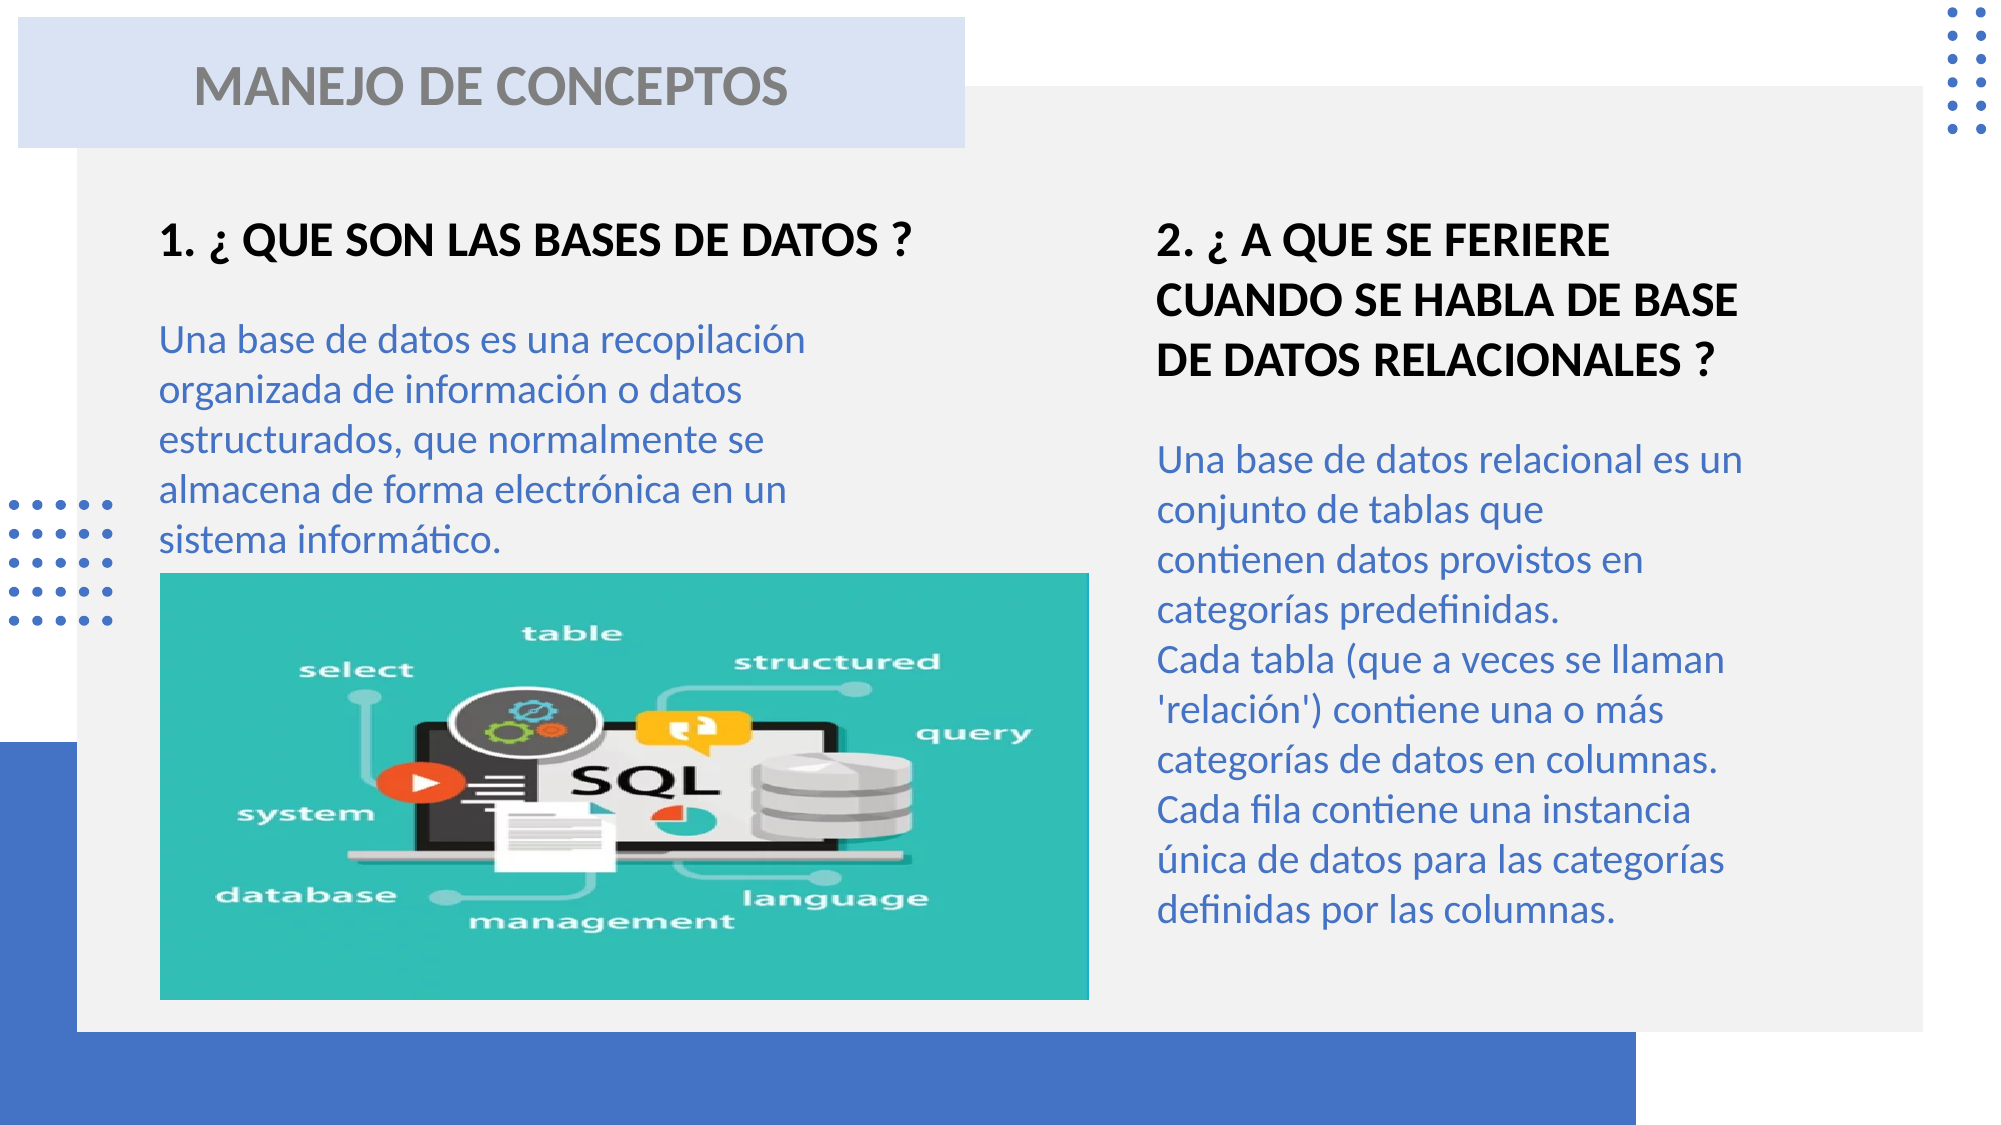

MANEJO DE CONCEPTOS
1. ¿ QUE SON LAS BASES DE DATOS ?
Una base de datos es una recopilación organizada de información o datos estructurados, que normalmente se almacena de forma electrónica en un sistema informático.
2. ¿ A QUE SE FERIERE CUANDO SE HABLA DE BASE DE DATOS RELACIONALES ?
Una base de datos relacional es un conjunto de tablas que contienen datos provistos en categorías predefinidas. Cada tabla (que a veces se llaman 'relación') contiene una o más categorías de datos en columnas. Cada fila contiene una instancia única de datos para las categorías definidas por las columnas.